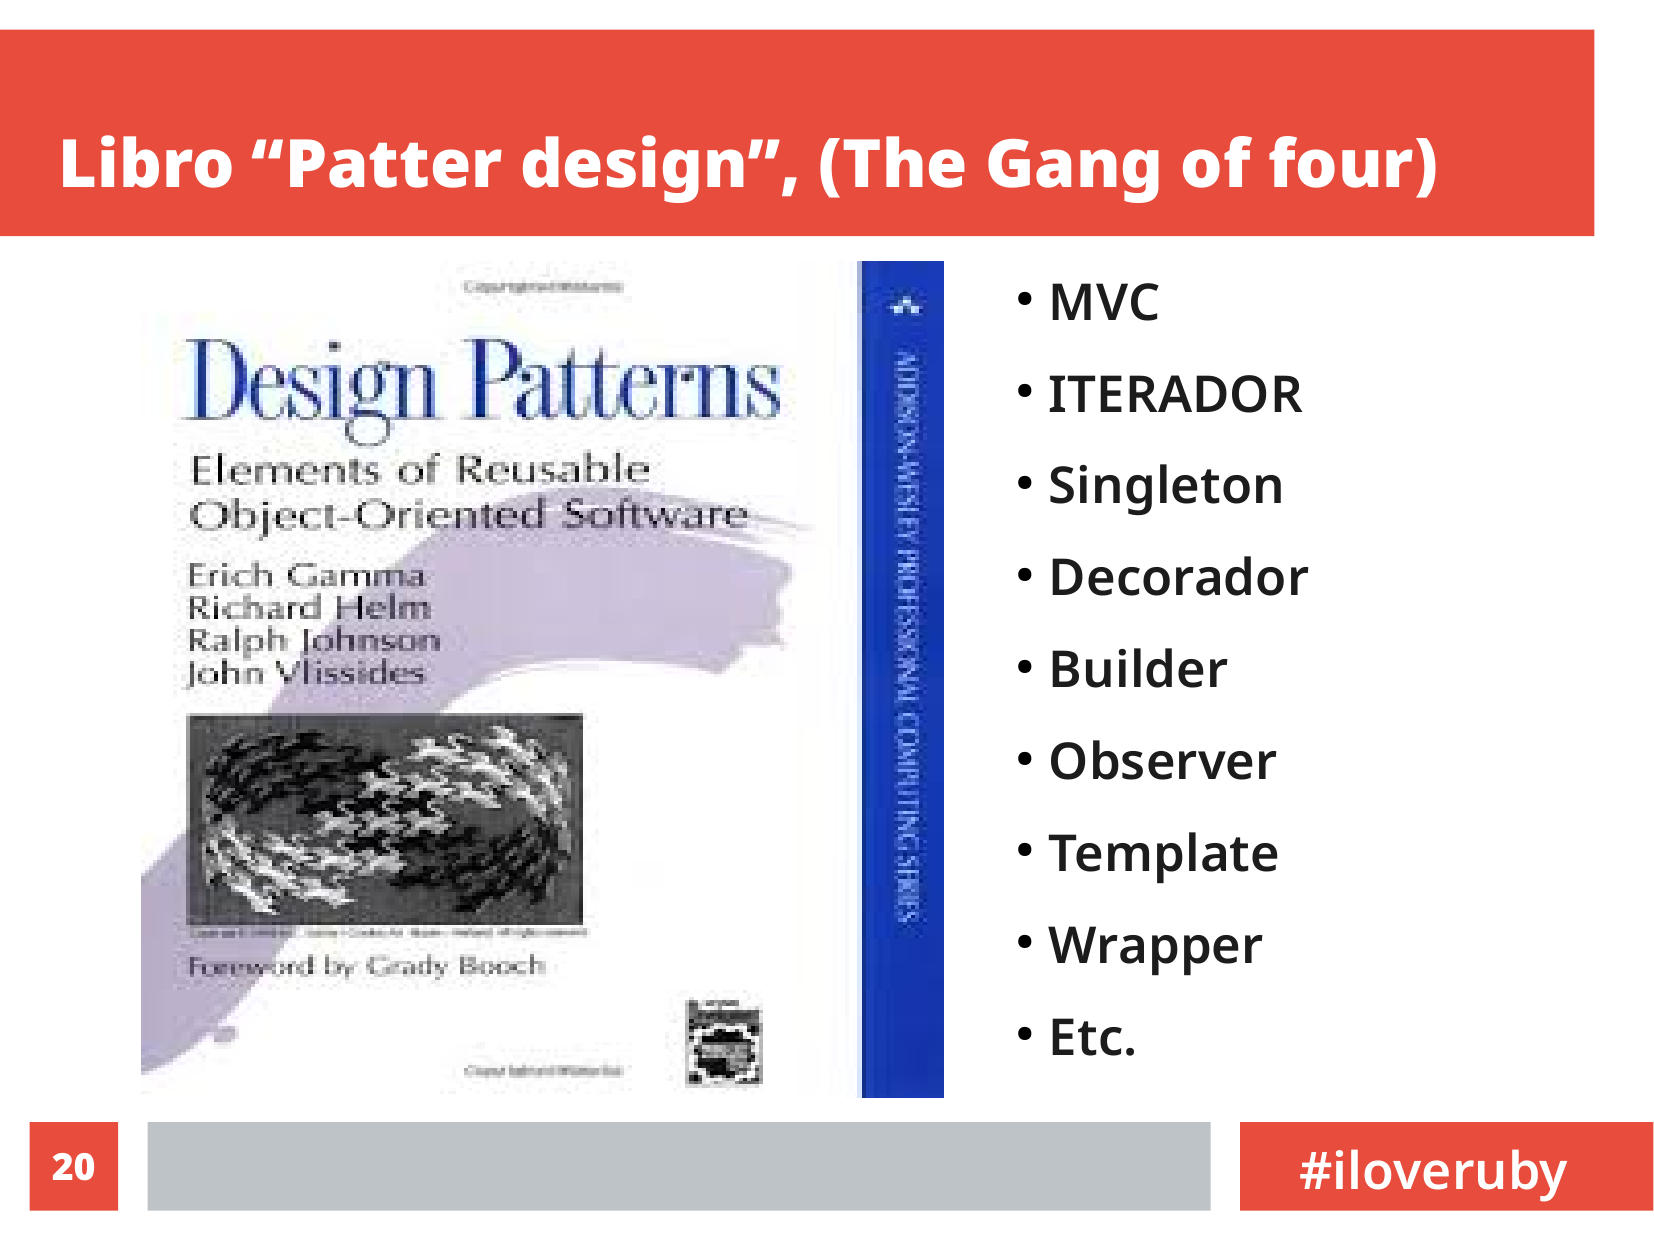

# Libro “Patter design”, (The Gang of four)
MVC
ITERADOR
Singleton
Decorador
Builder
Observer
Template
Wrapper
Etc.
20
#iloveruby